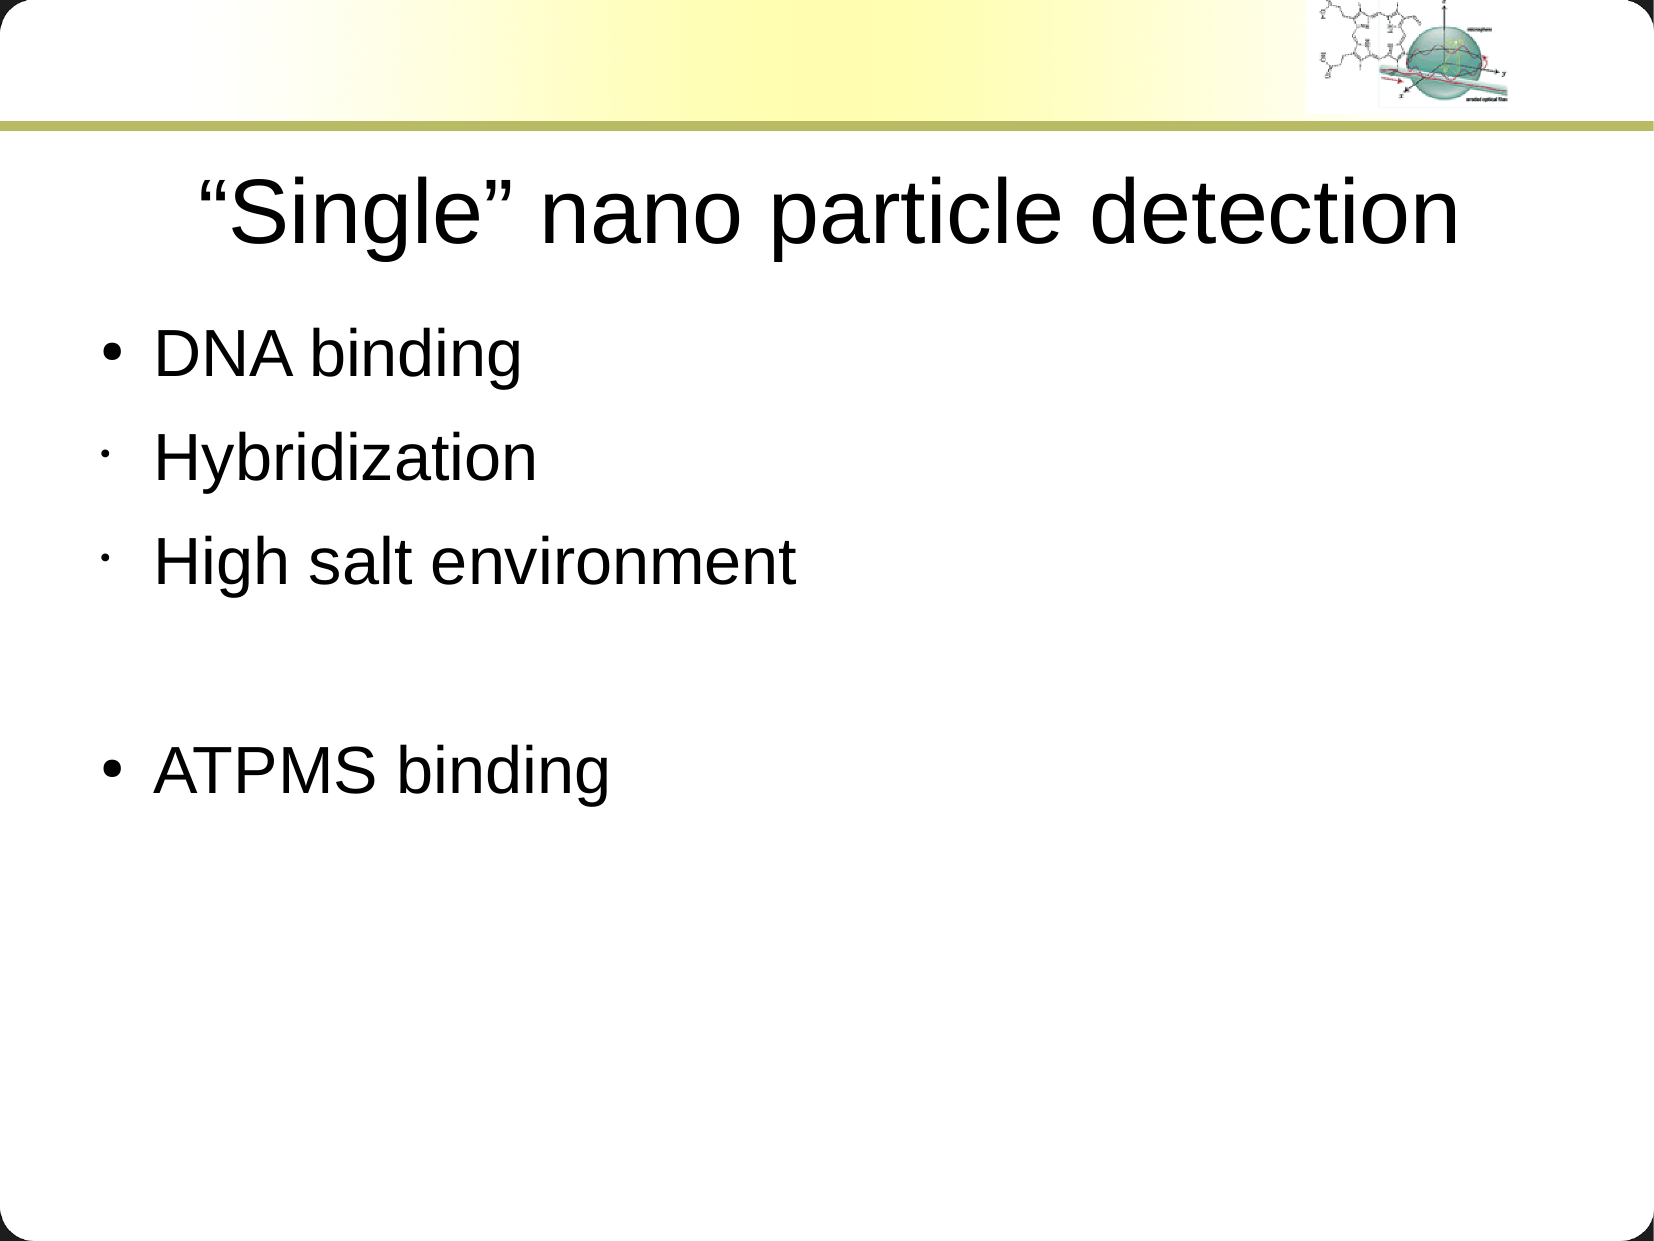

# “Single” nano particle detection
DNA binding
Hybridization
High salt environment
ATPMS binding